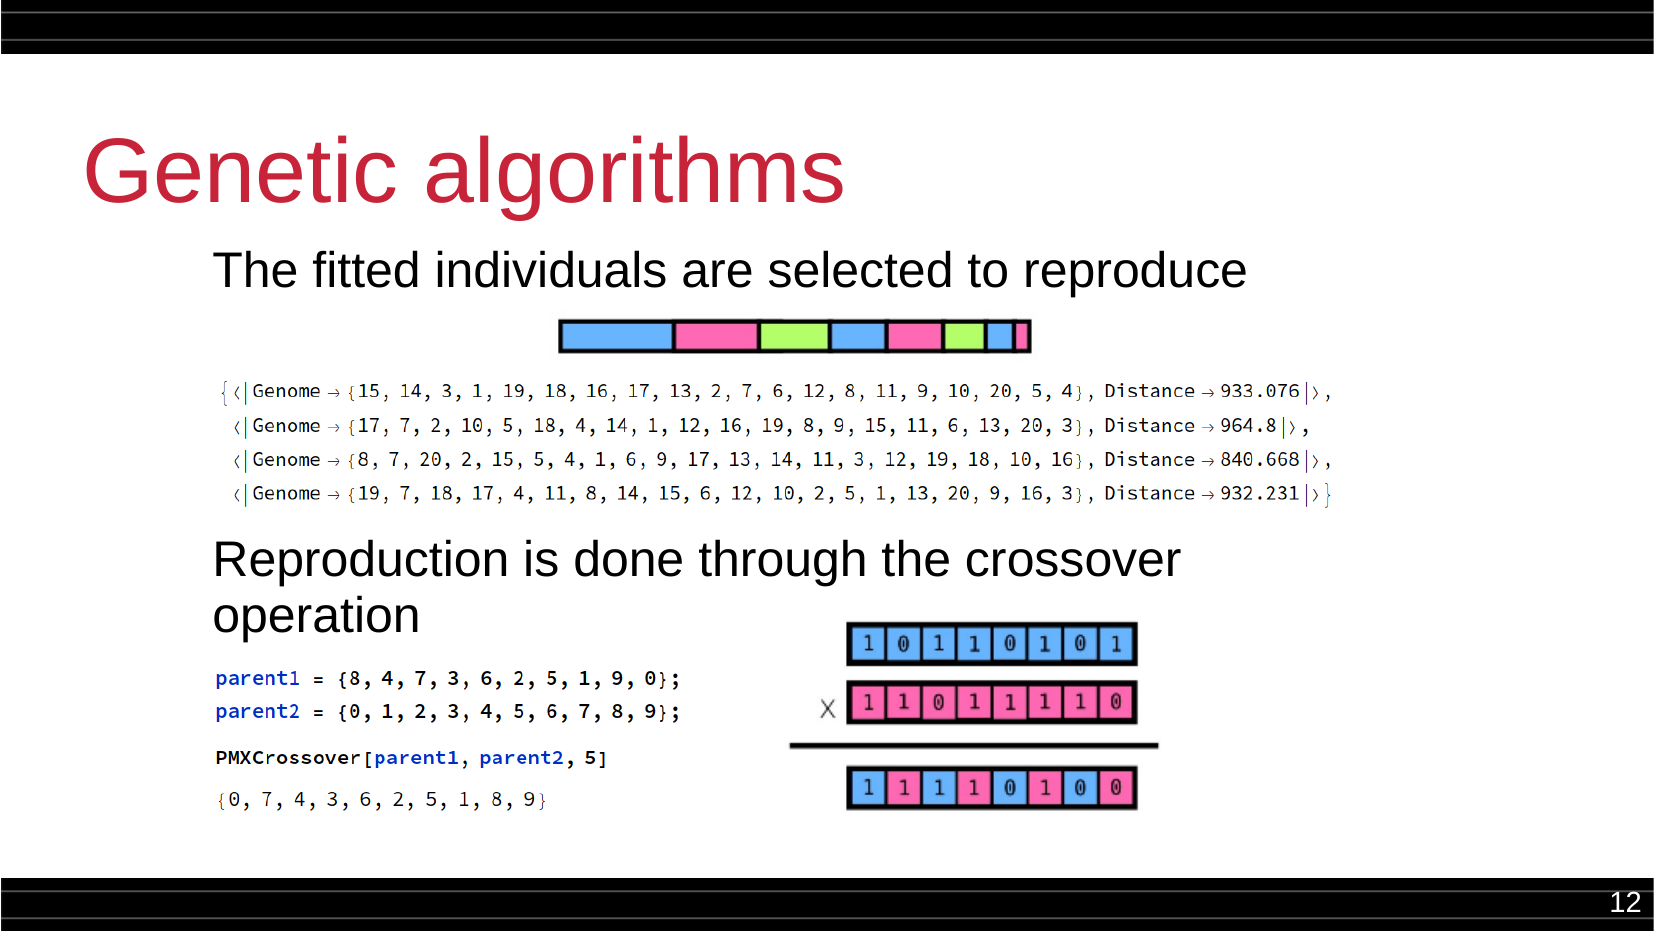

# Genetic algorithms
The fitted individuals are selected to reproduce
Reproduction is done through the crossover operation